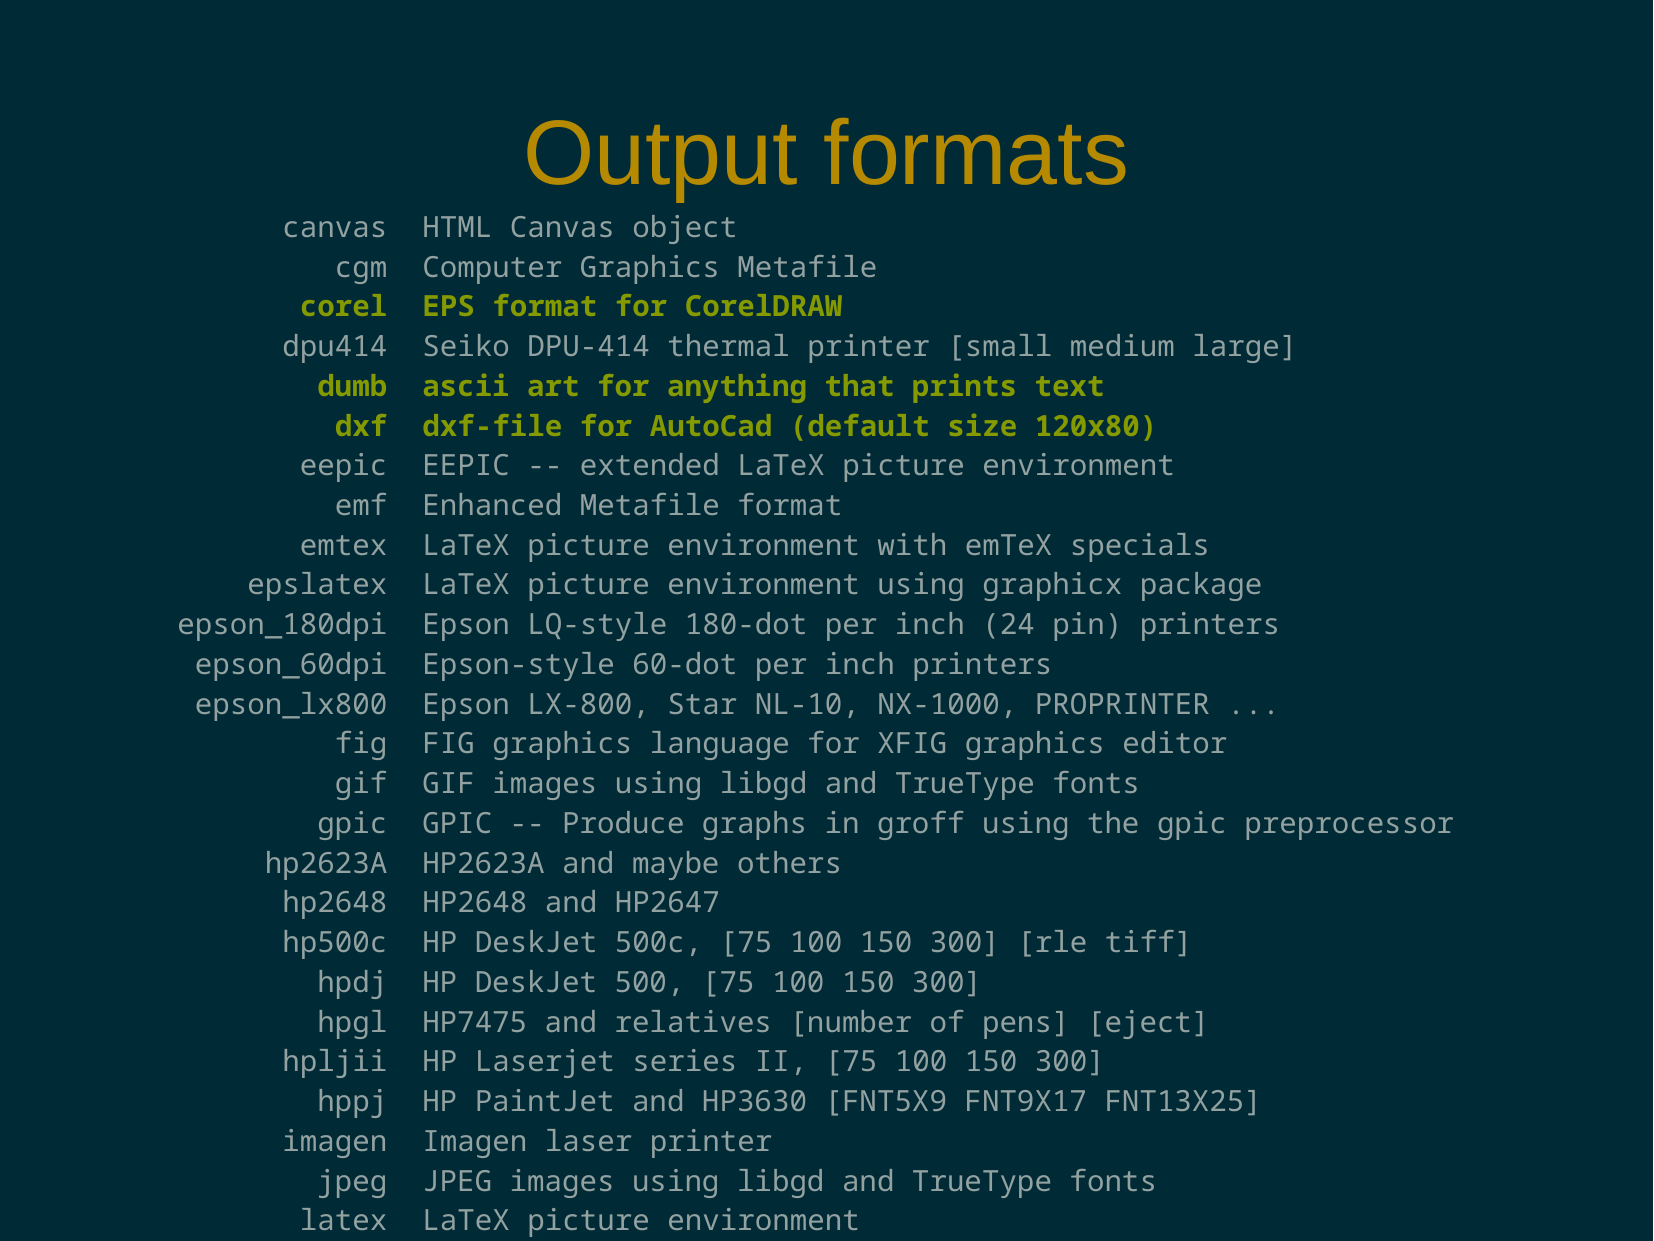

# Output formats
 canvas HTML Canvas object
 cgm Computer Graphics Metafile
 corel EPS format for CorelDRAW
 dpu414 Seiko DPU-414 thermal printer [small medium large]
 dumb ascii art for anything that prints text
 dxf dxf-file for AutoCad (default size 120x80)
 eepic EEPIC -- extended LaTeX picture environment
 emf Enhanced Metafile format
 emtex LaTeX picture environment with emTeX specials
 epslatex LaTeX picture environment using graphicx package
 epson_180dpi Epson LQ-style 180-dot per inch (24 pin) printers
 epson_60dpi Epson-style 60-dot per inch printers
 epson_lx800 Epson LX-800, Star NL-10, NX-1000, PROPRINTER ...
 fig FIG graphics language for XFIG graphics editor
 gif GIF images using libgd and TrueType fonts
 gpic GPIC -- Produce graphs in groff using the gpic preprocessor
 hp2623A HP2623A and maybe others
 hp2648 HP2648 and HP2647
 hp500c HP DeskJet 500c, [75 100 150 300] [rle tiff]
 hpdj HP DeskJet 500, [75 100 150 300]
 hpgl HP7475 and relatives [number of pens] [eject]
 hpljii HP Laserjet series II, [75 100 150 300]
 hppj HP PaintJet and HP3630 [FNT5X9 FNT9X17 FNT13X25]
 imagen Imagen laser printer
 jpeg JPEG images using libgd and TrueType fonts
 latex LaTeX picture environment
 lua Lua generic terminal driver